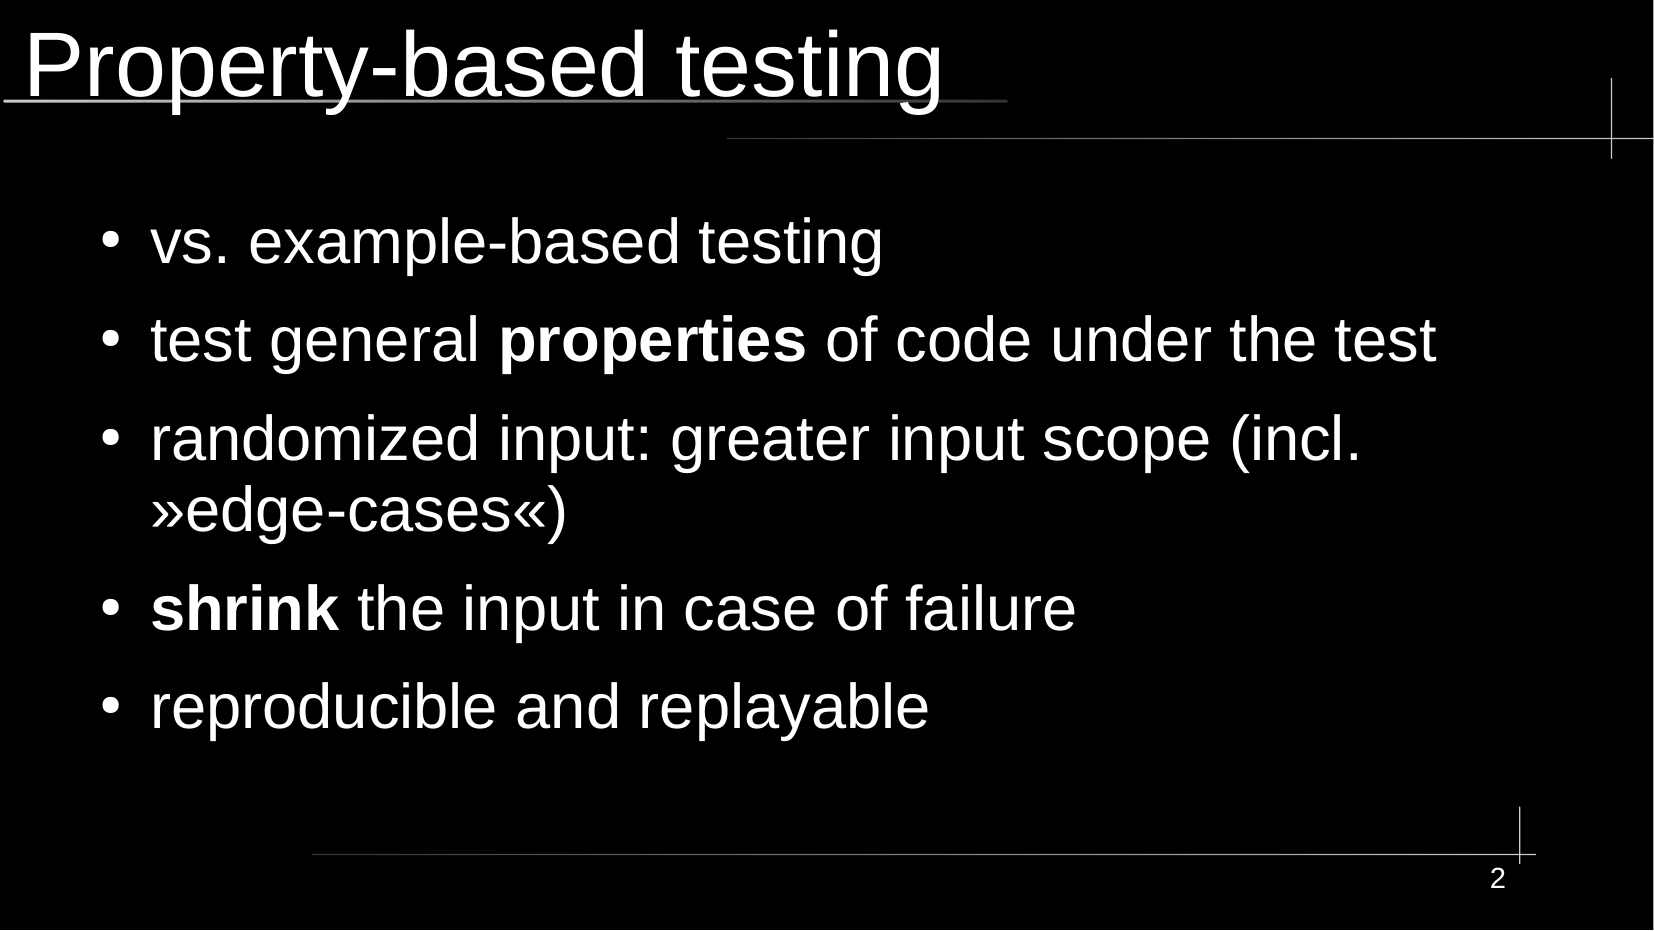

# Property-based testing
vs. example-based testing
test general properties of code under the test
randomized input: greater input scope (incl. »edge-cases«)
shrink the input in case of failure
reproducible and replayable
2